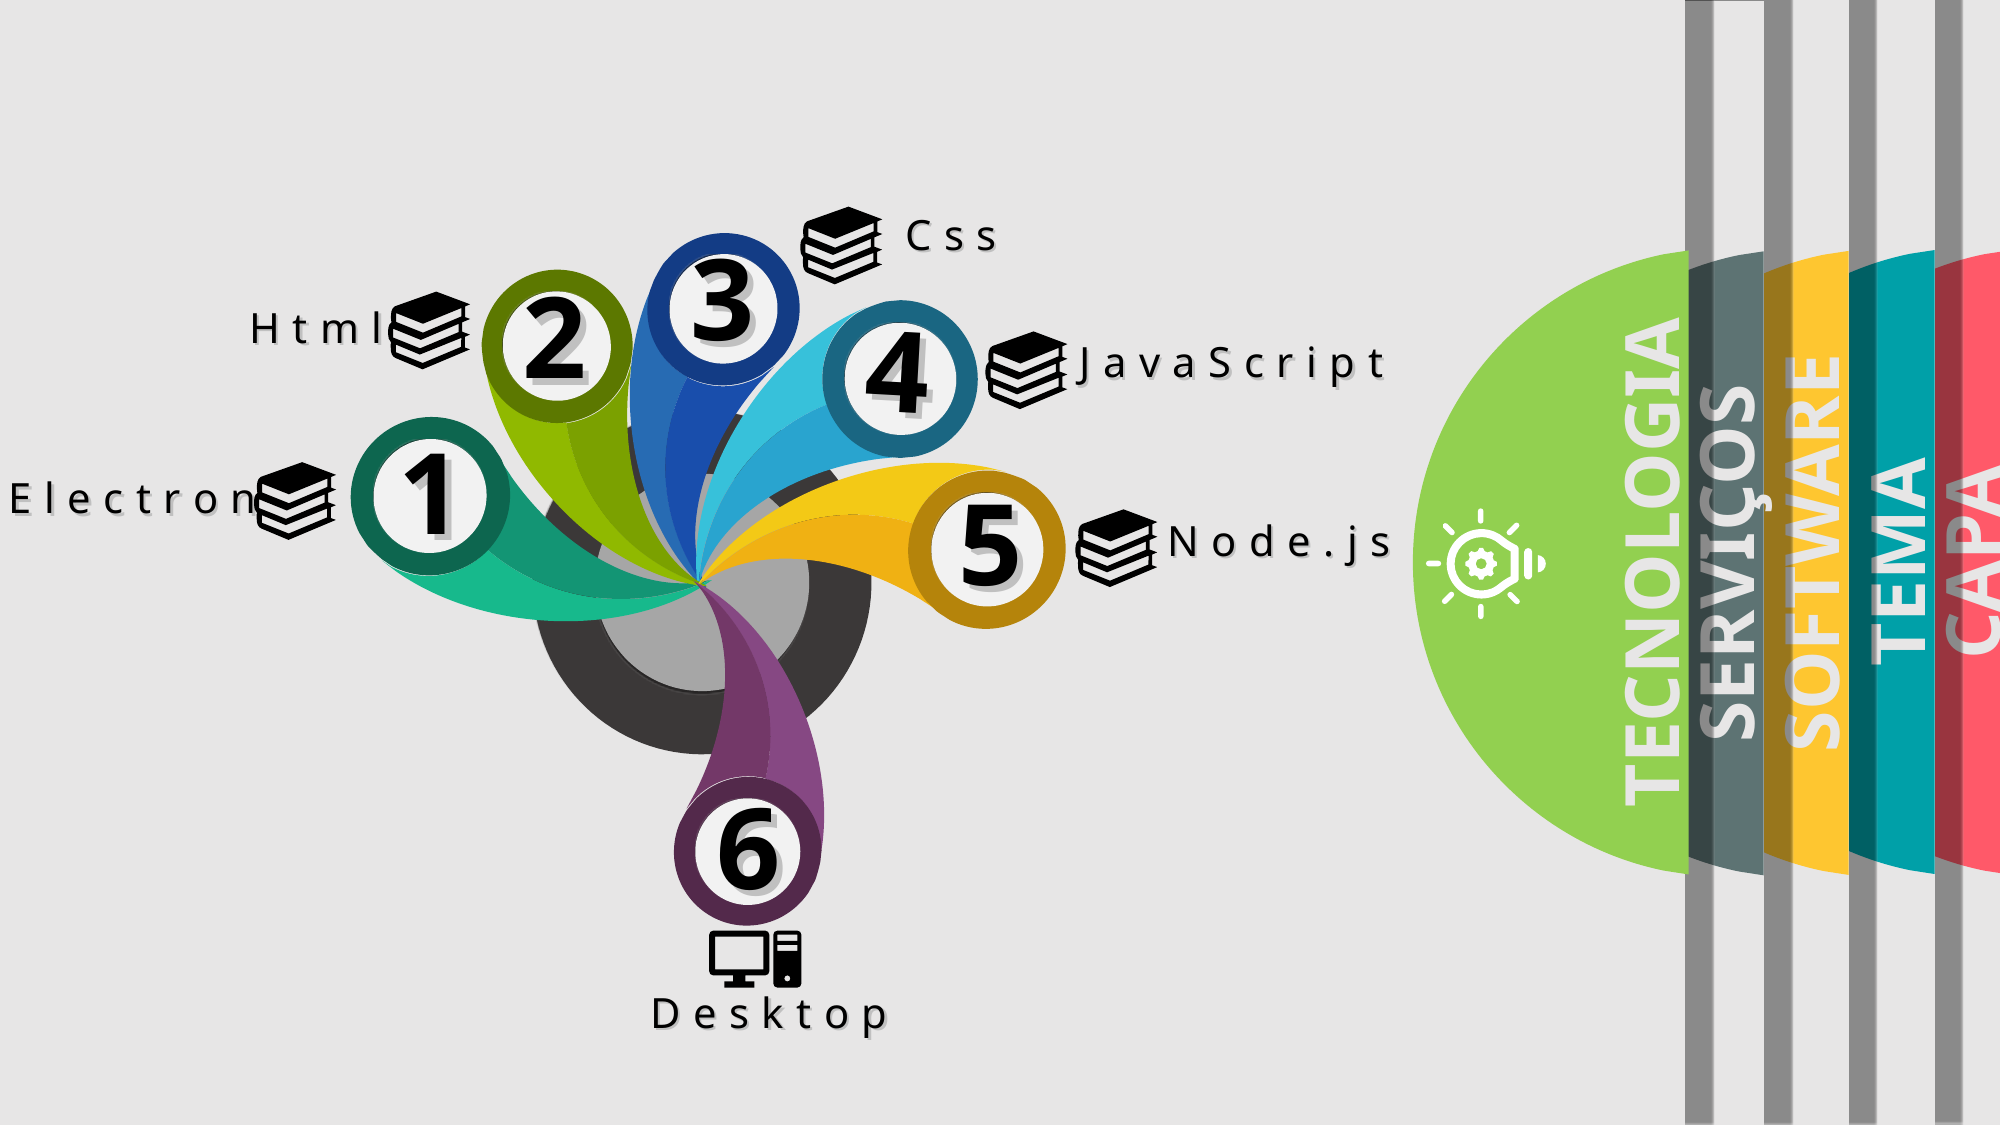

TECNOLOGIA
CAPA
TEMA
SOFTWARE
SERVIÇOS
Css
3
2
Html
4
JavaScript
5
1
Electron
Node.js
6
Desktop